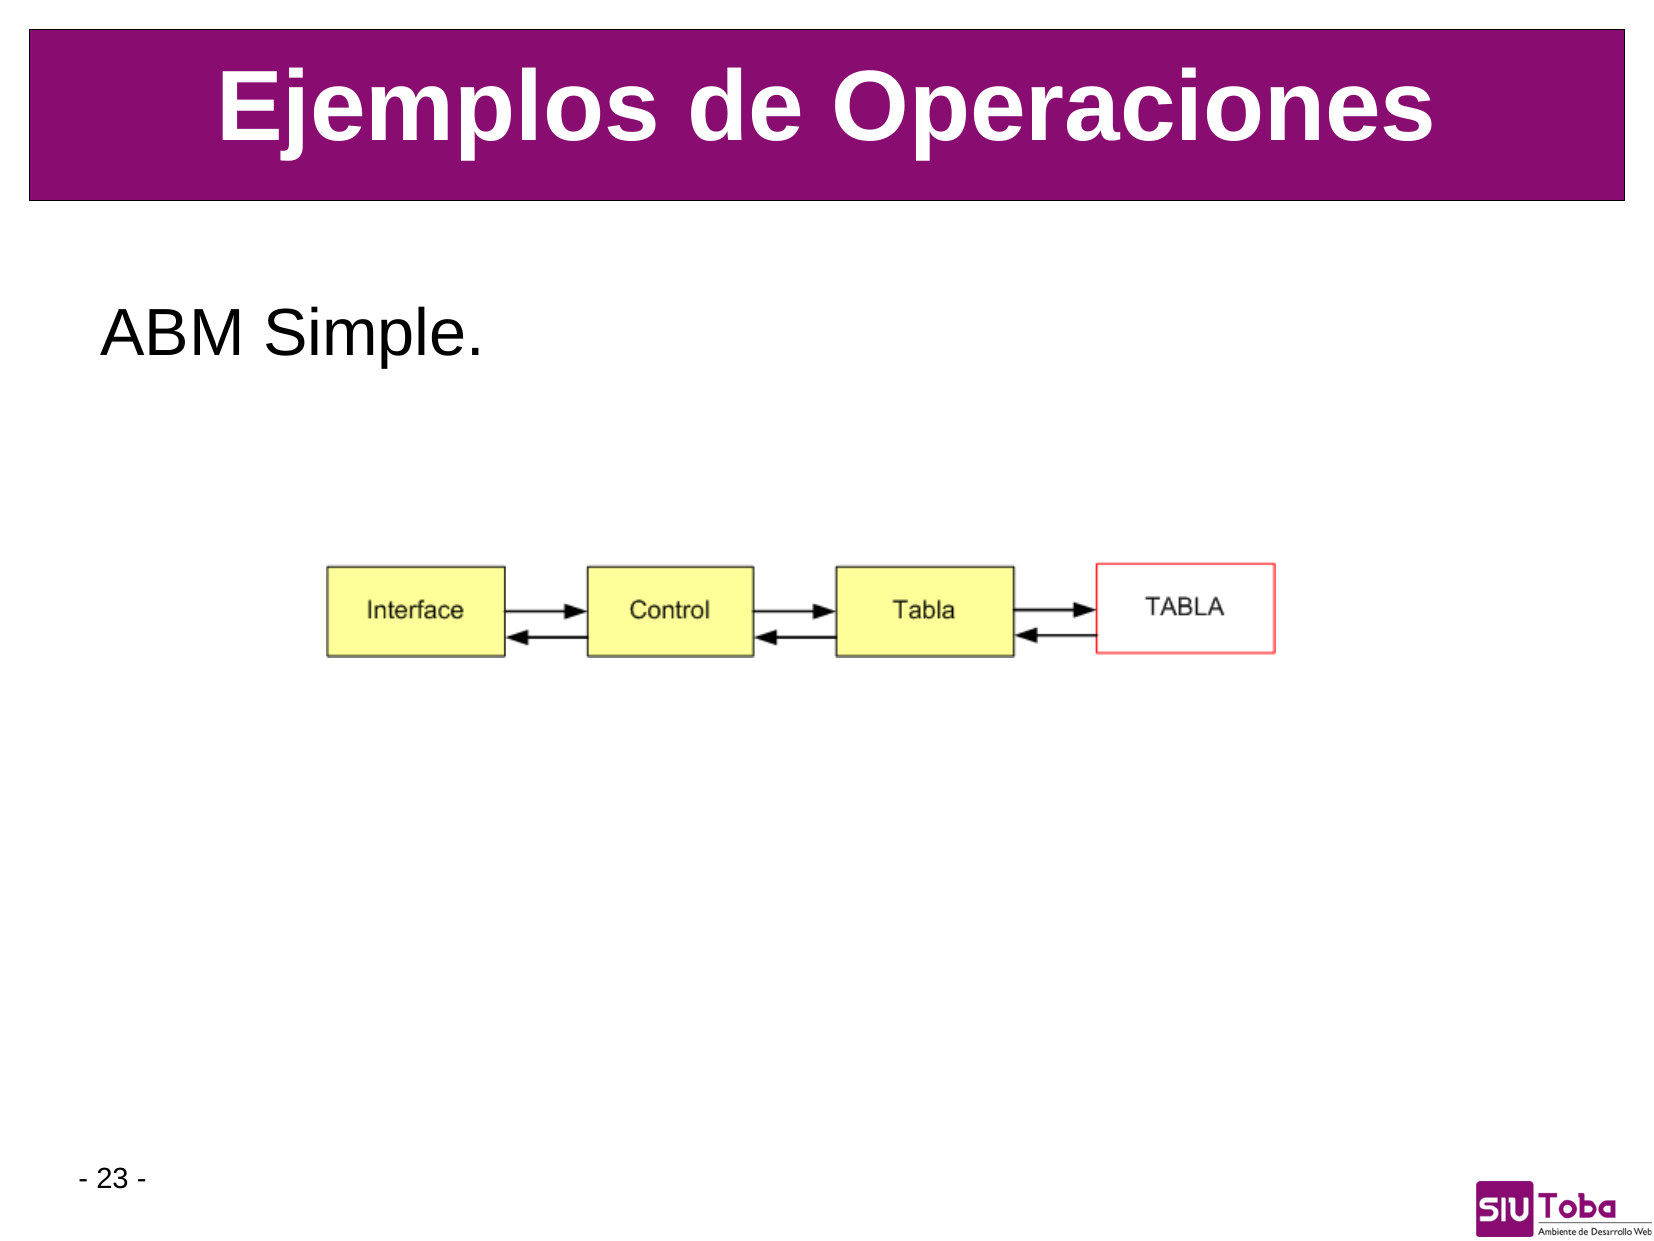

# Ejemplos de Operaciones
ABM Simple.
23